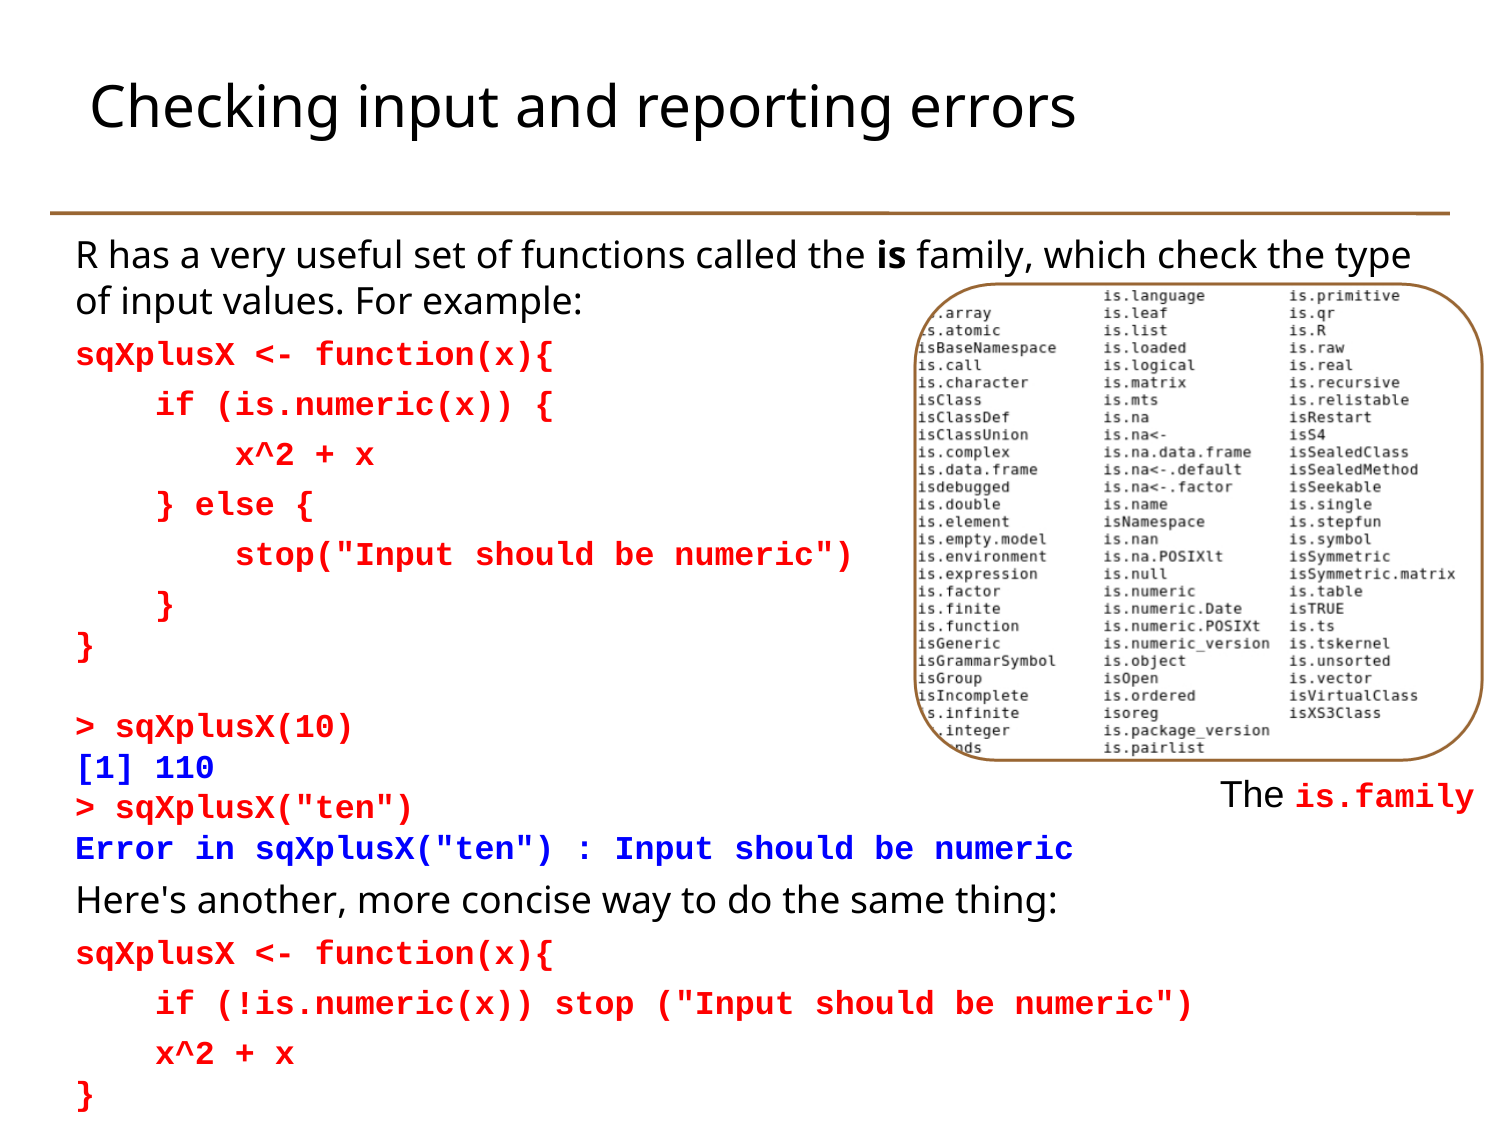

Checking input and reporting errors
R has a very useful set of functions called the is family, which check the type of input values. For example:
sqXplusX <- function(x){
 if (is.numeric(x)) {
 x^2 + x
 } else {
 stop("Input should be numeric")
 }
}
> sqXplusX(10)
[1] 110
> sqXplusX("ten")
Error in sqXplusX("ten") : Input should be numeric
Here's another, more concise way to do the same thing:
sqXplusX <- function(x){
 if (!is.numeric(x)) stop ("Input should be numeric")
 x^2 + x
}
The is.family